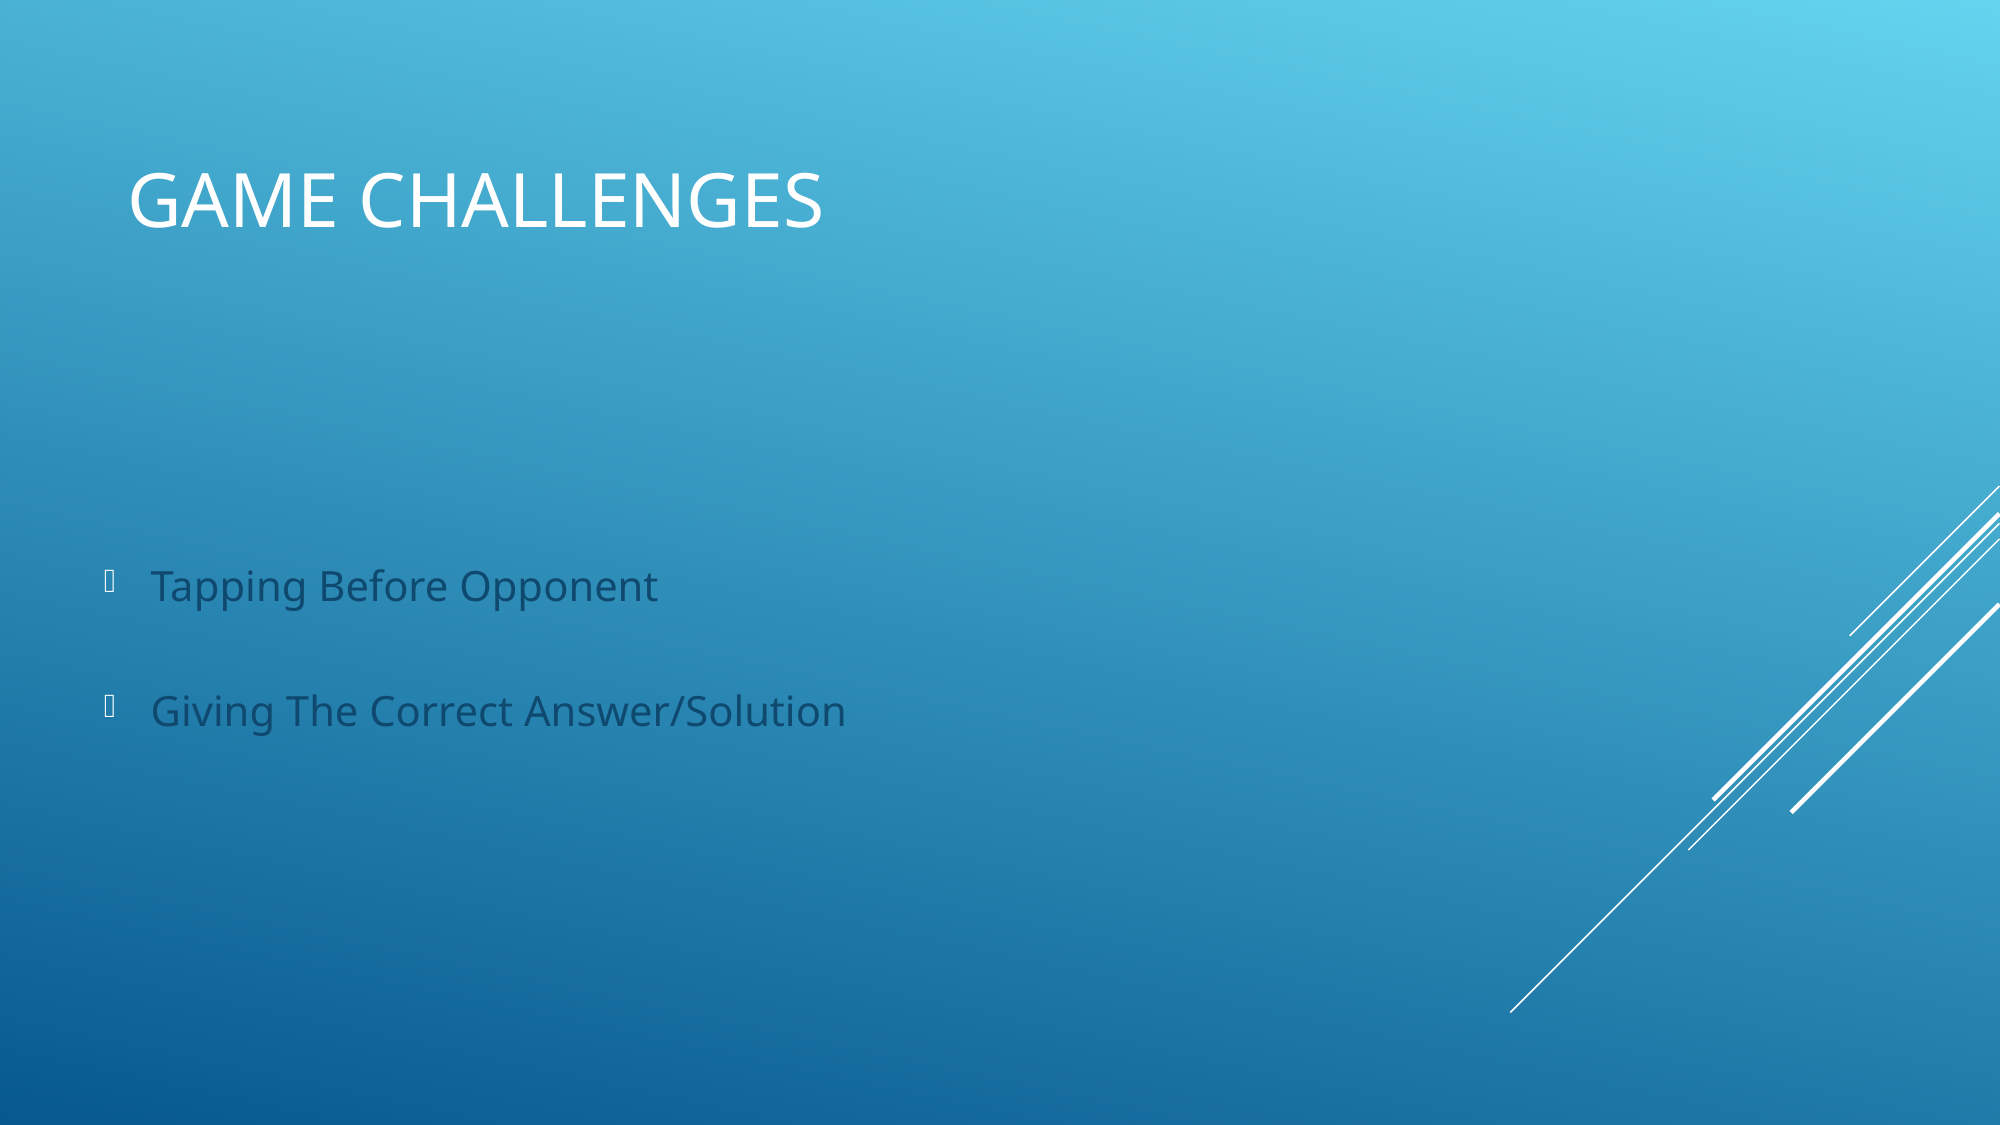

# Game Challenges
Tapping Before Opponent
Giving The Correct Answer/Solution